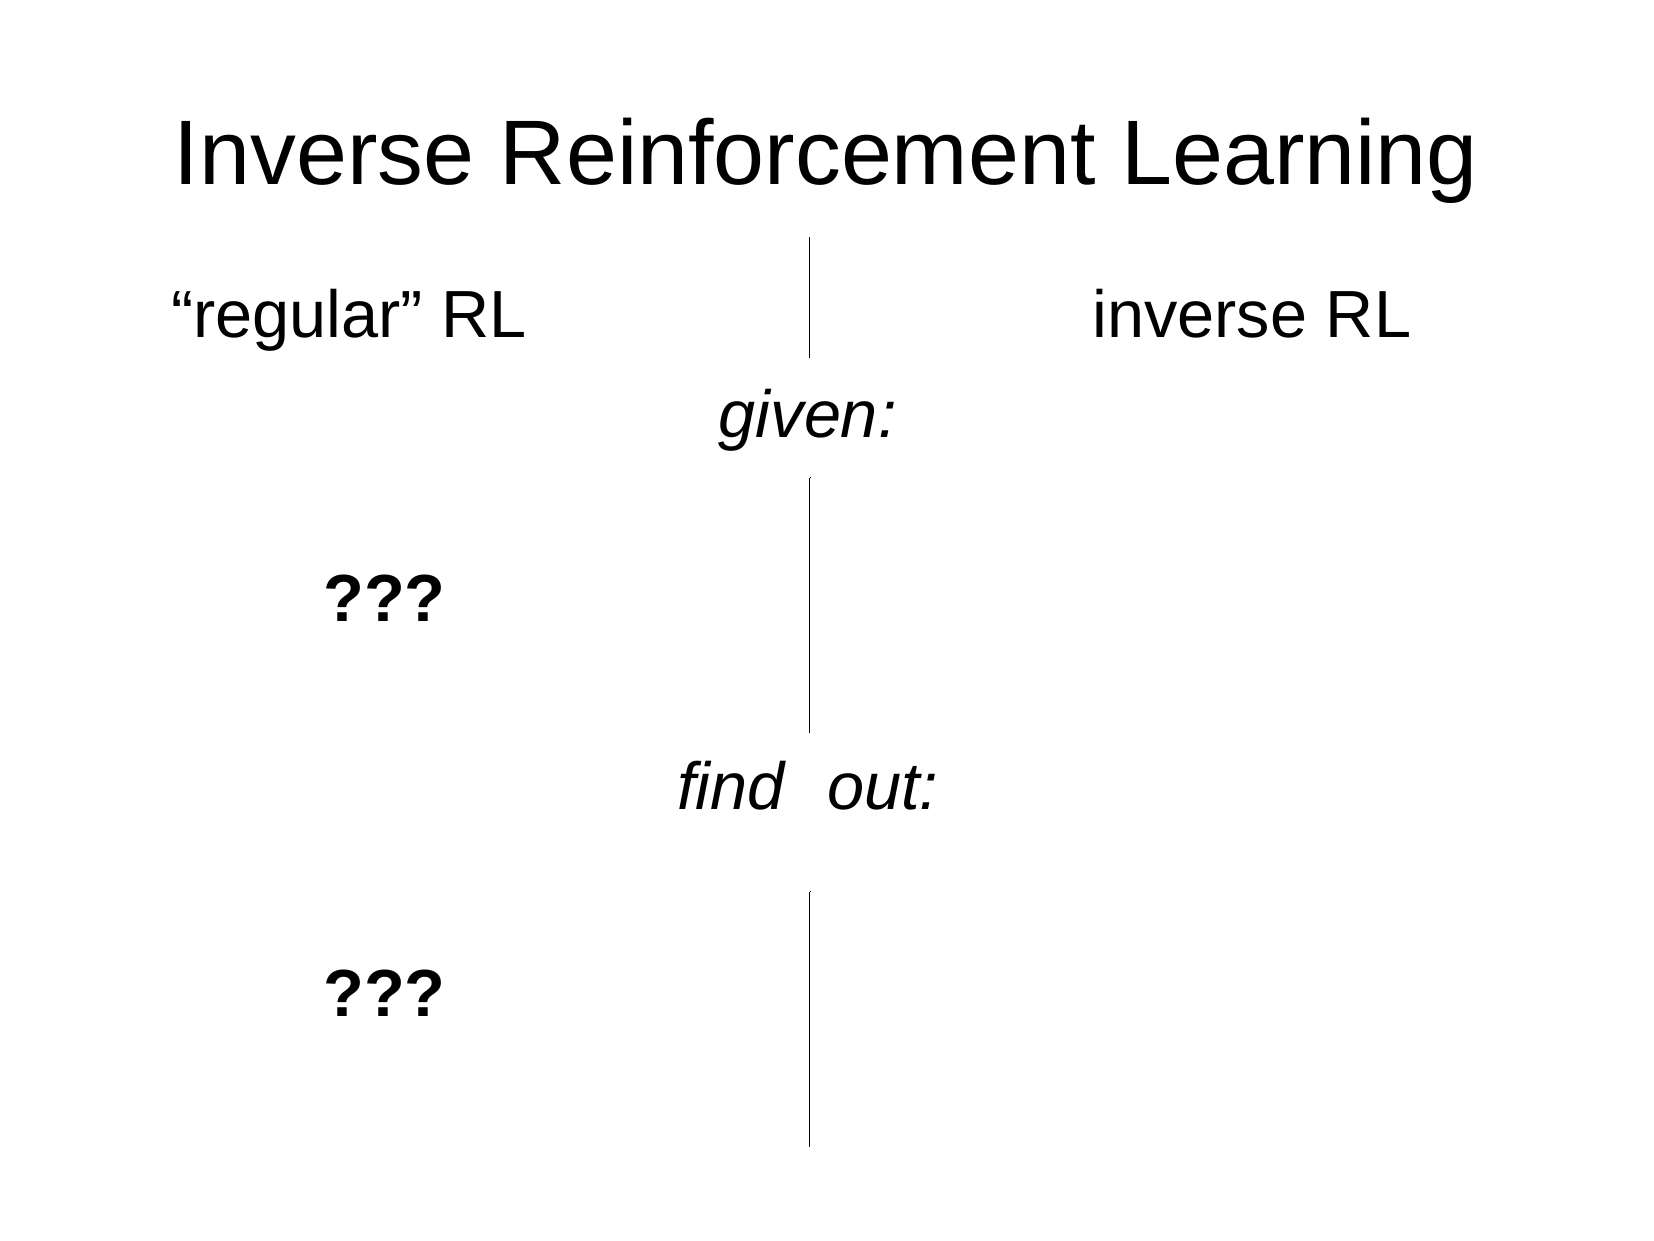

# Inverse Reinforcement Learning
“regular” RL
inverse RL
given:
???
find	out:
???